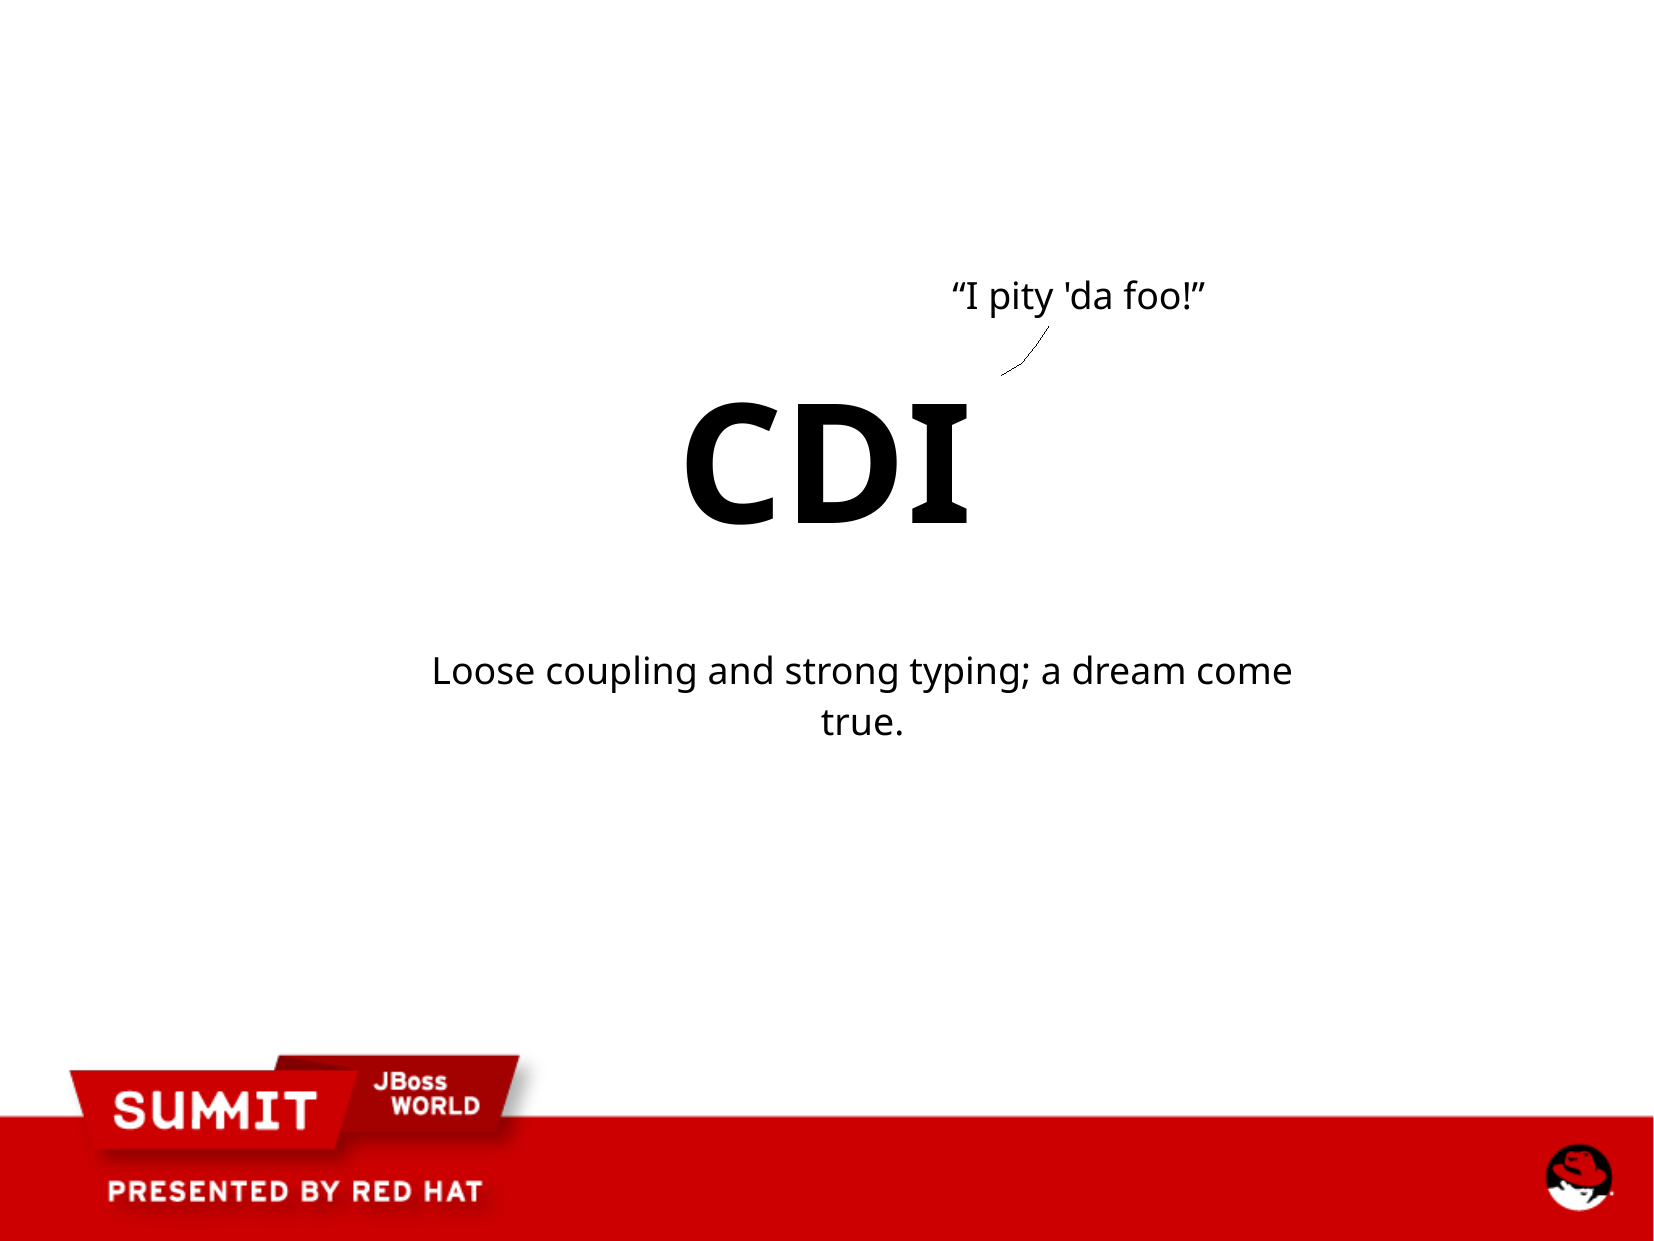

“I pity 'da foo!”
CDI
Loose coupling and strong typing; a dream come true.